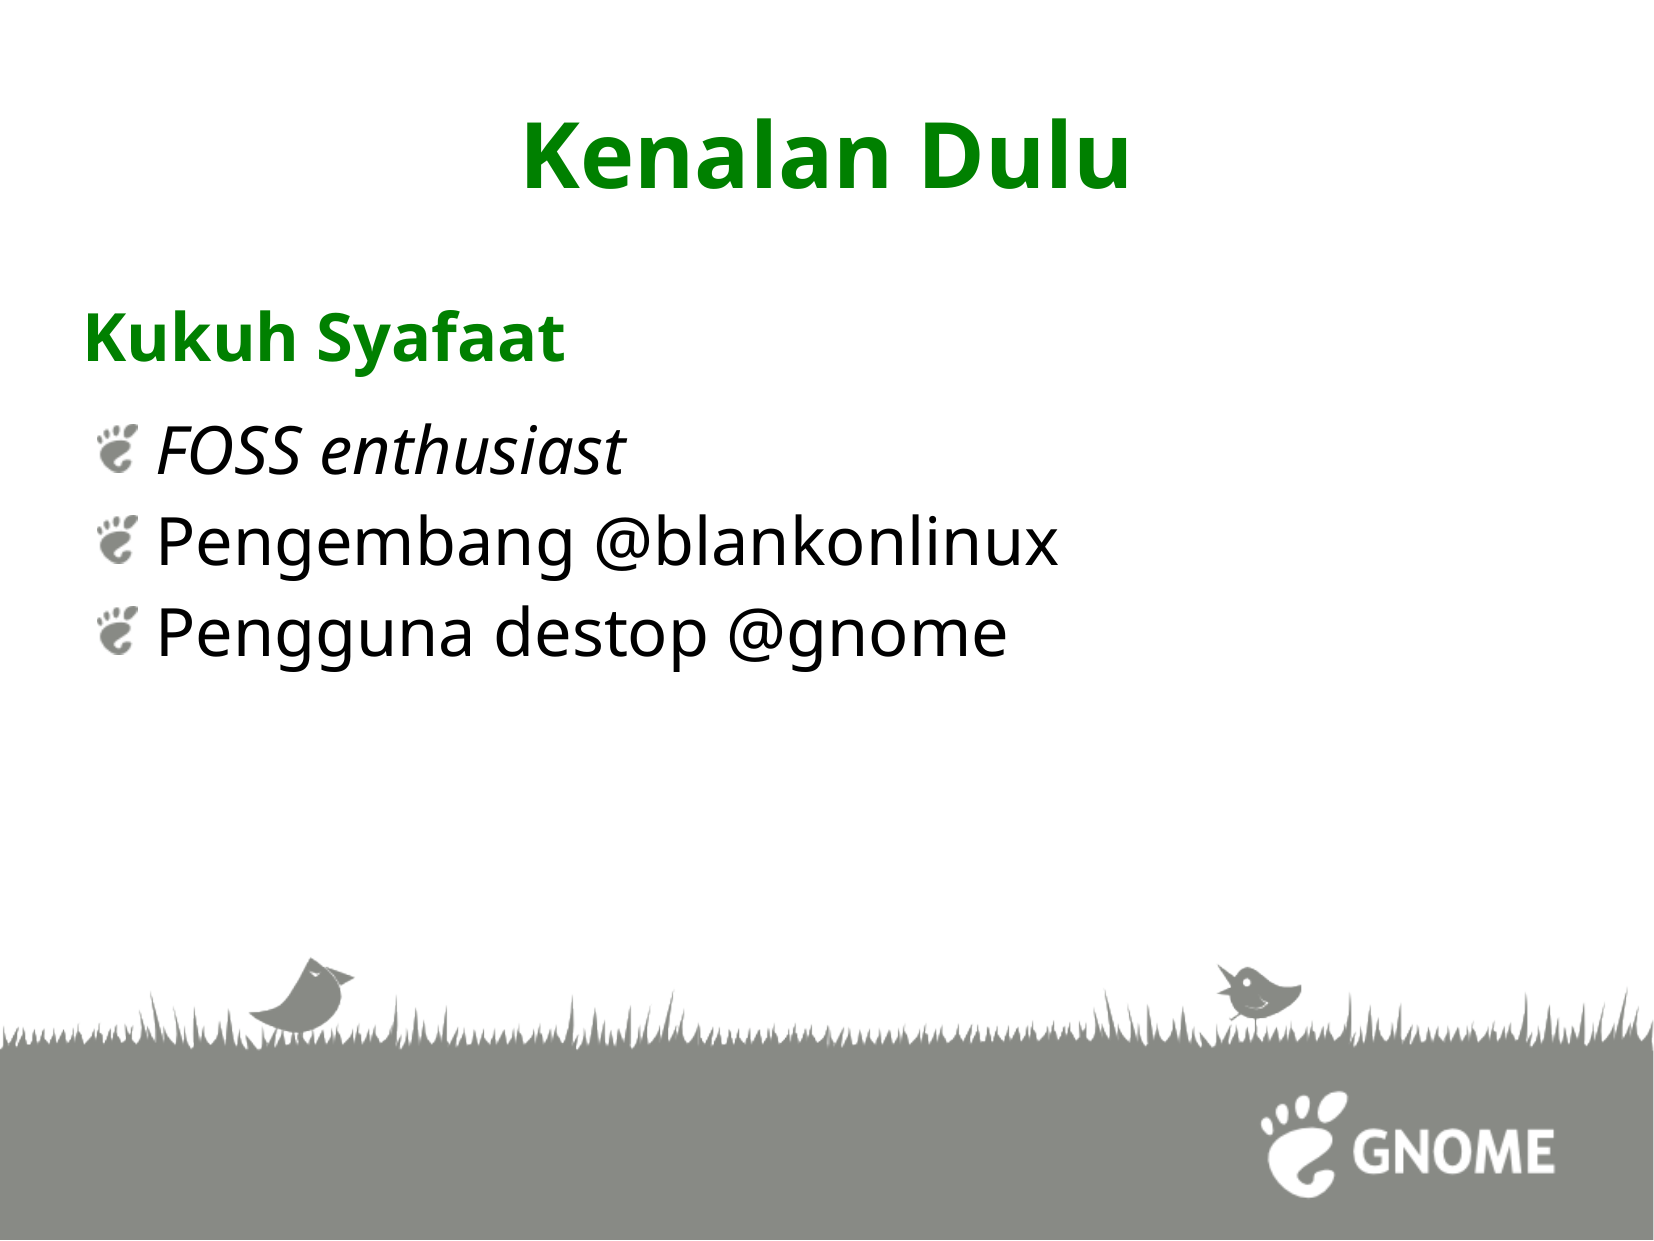

# Kenalan Dulu
Kukuh Syafaat
 FOSS enthusiast
 Pengembang @blankonlinux
 Pengguna destop @gnome